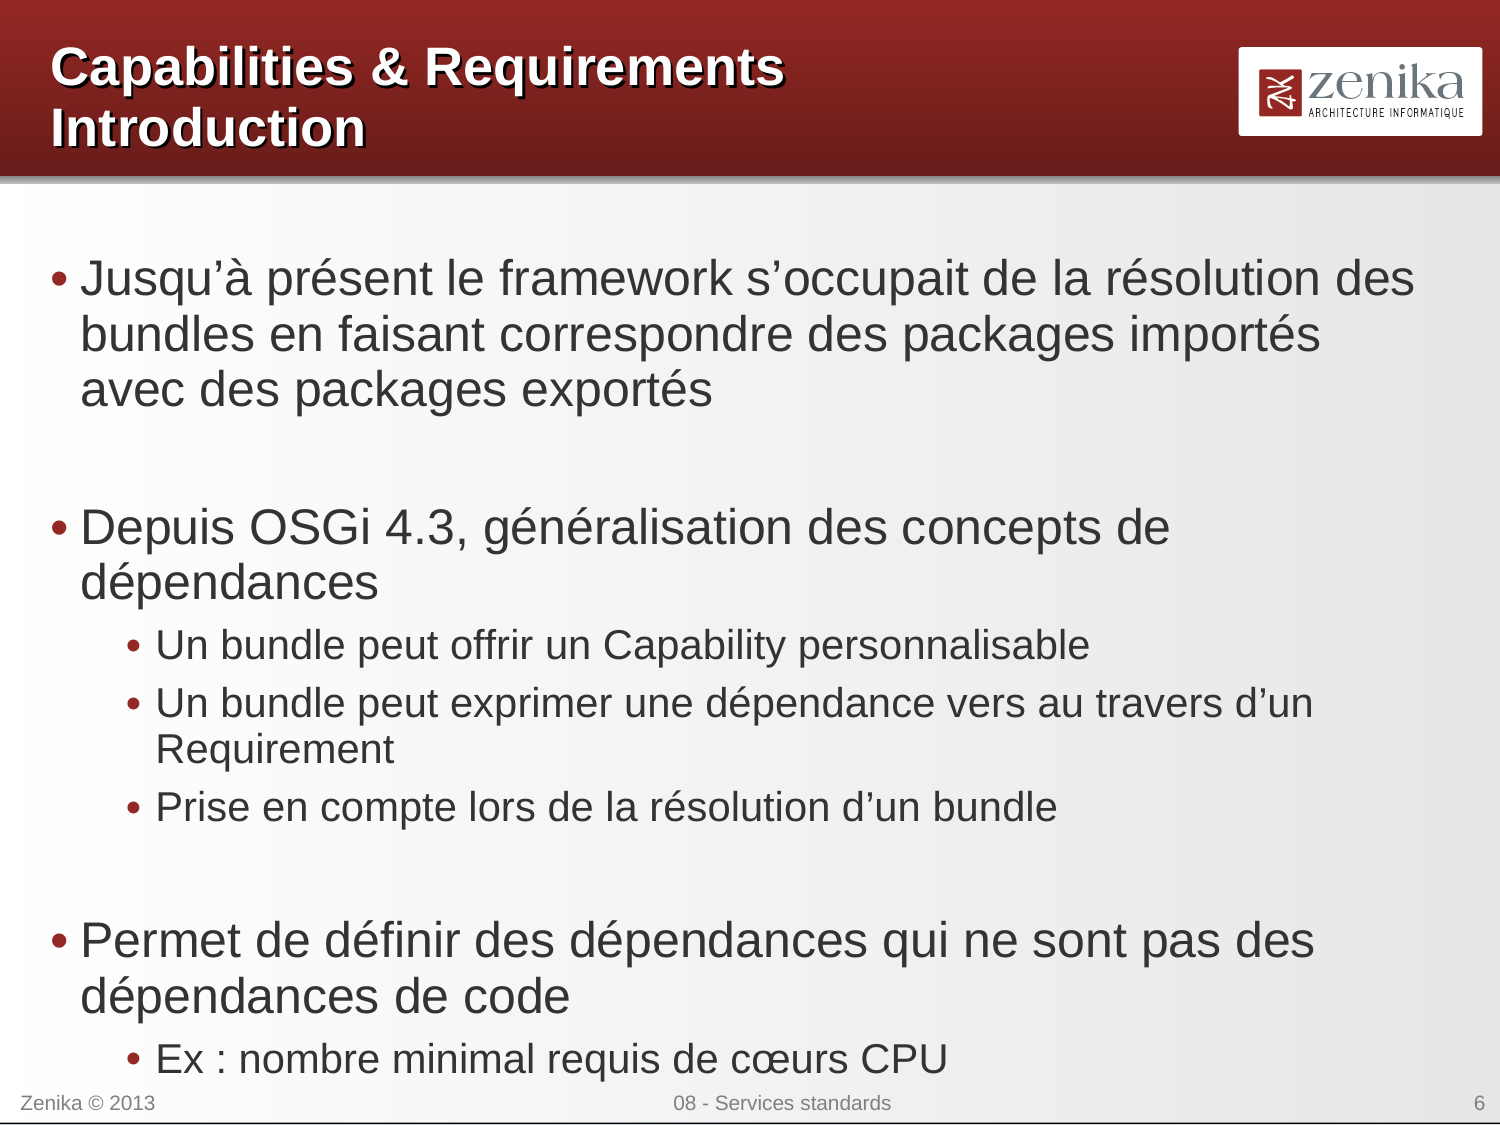

# Capabilities & Requirements Introduction
Jusqu’à présent le framework s’occupait de la résolution des bundles en faisant correspondre des packages importés avec des packages exportés
Depuis OSGi 4.3, généralisation des concepts de dépendances
Un bundle peut offrir un Capability personnalisable
Un bundle peut exprimer une dépendance vers au travers d’un Requirement
Prise en compte lors de la résolution d’un bundle
Permet de définir des dépendances qui ne sont pas des dépendances de code
Ex : nombre minimal requis de cœurs CPU